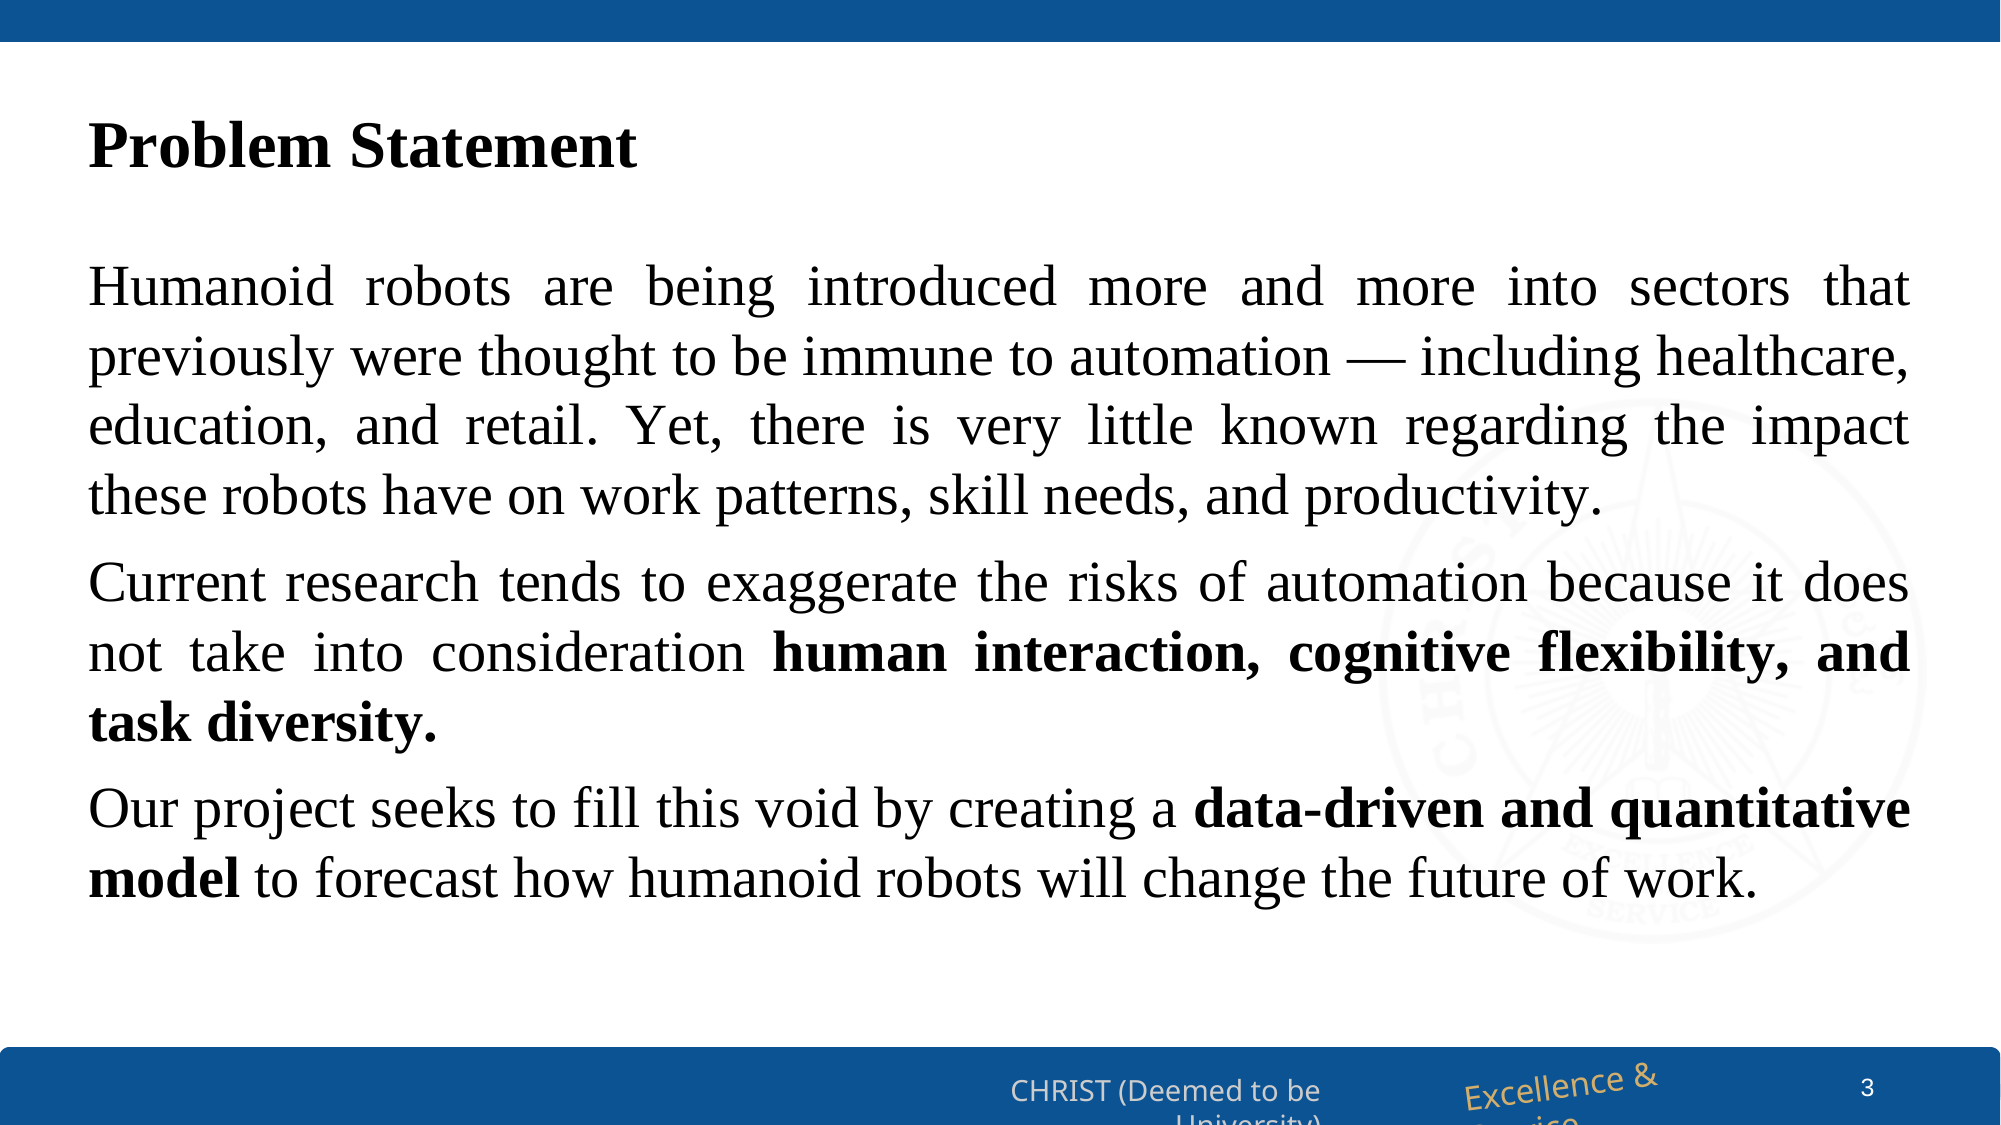

# Problem Statement
Humanoid robots are being introduced more and more into sectors that previously were thought to be immune to automation — including healthcare, education, and retail. Yet, there is very little known regarding the impact these robots have on work patterns, skill needs, and productivity.
Current research tends to exaggerate the risks of automation because it does not take into consideration human interaction, cognitive flexibility, and task diversity.
Our project seeks to fill this void by creating a data-driven and quantitative model to forecast how humanoid robots will change the future of work.